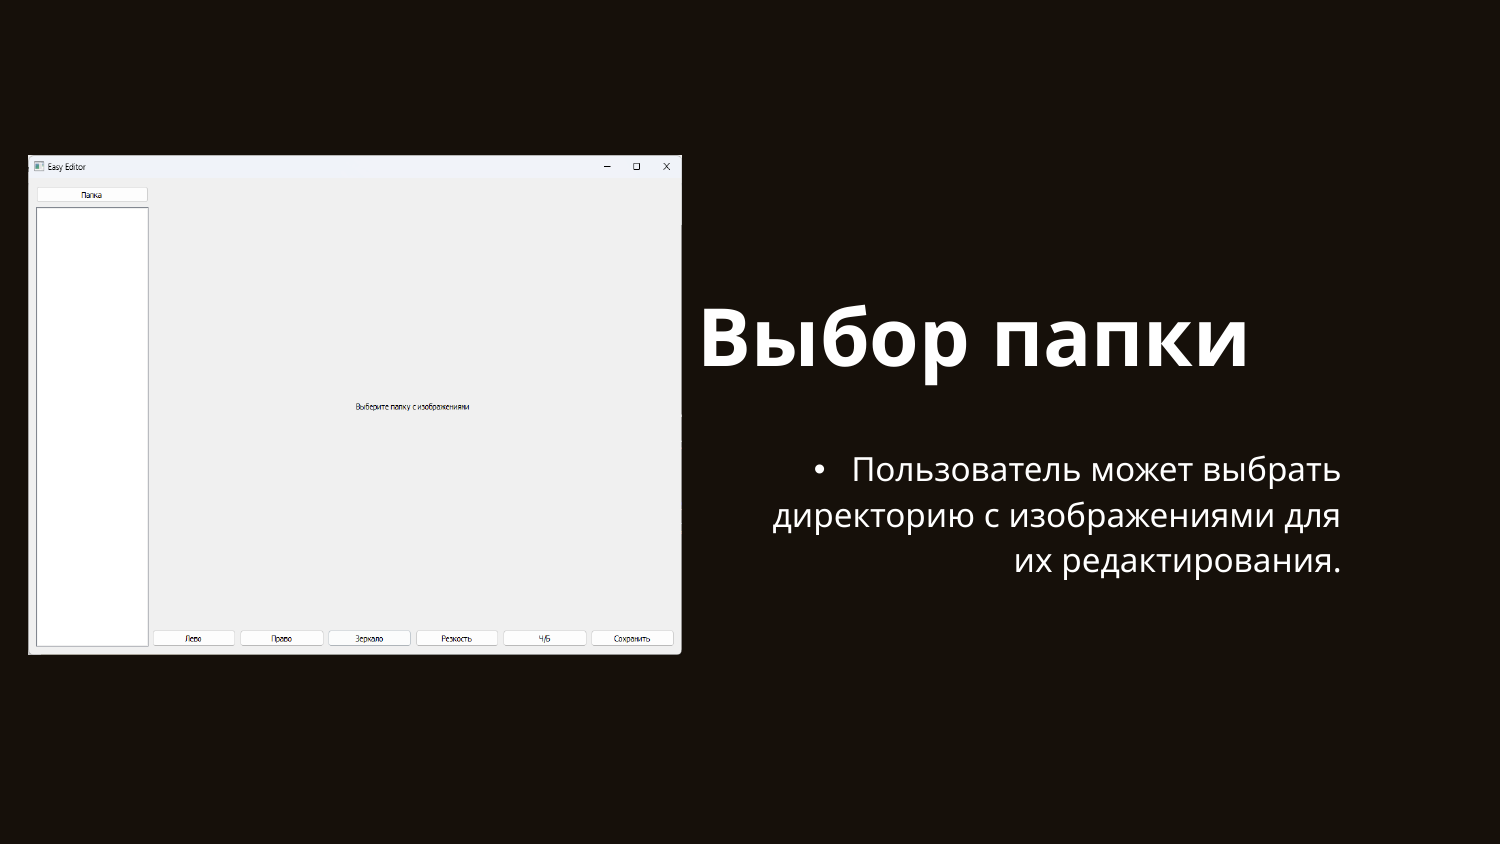

Выбор папки
# Пользователь может выбрать директорию с изображениями для их редактирования.